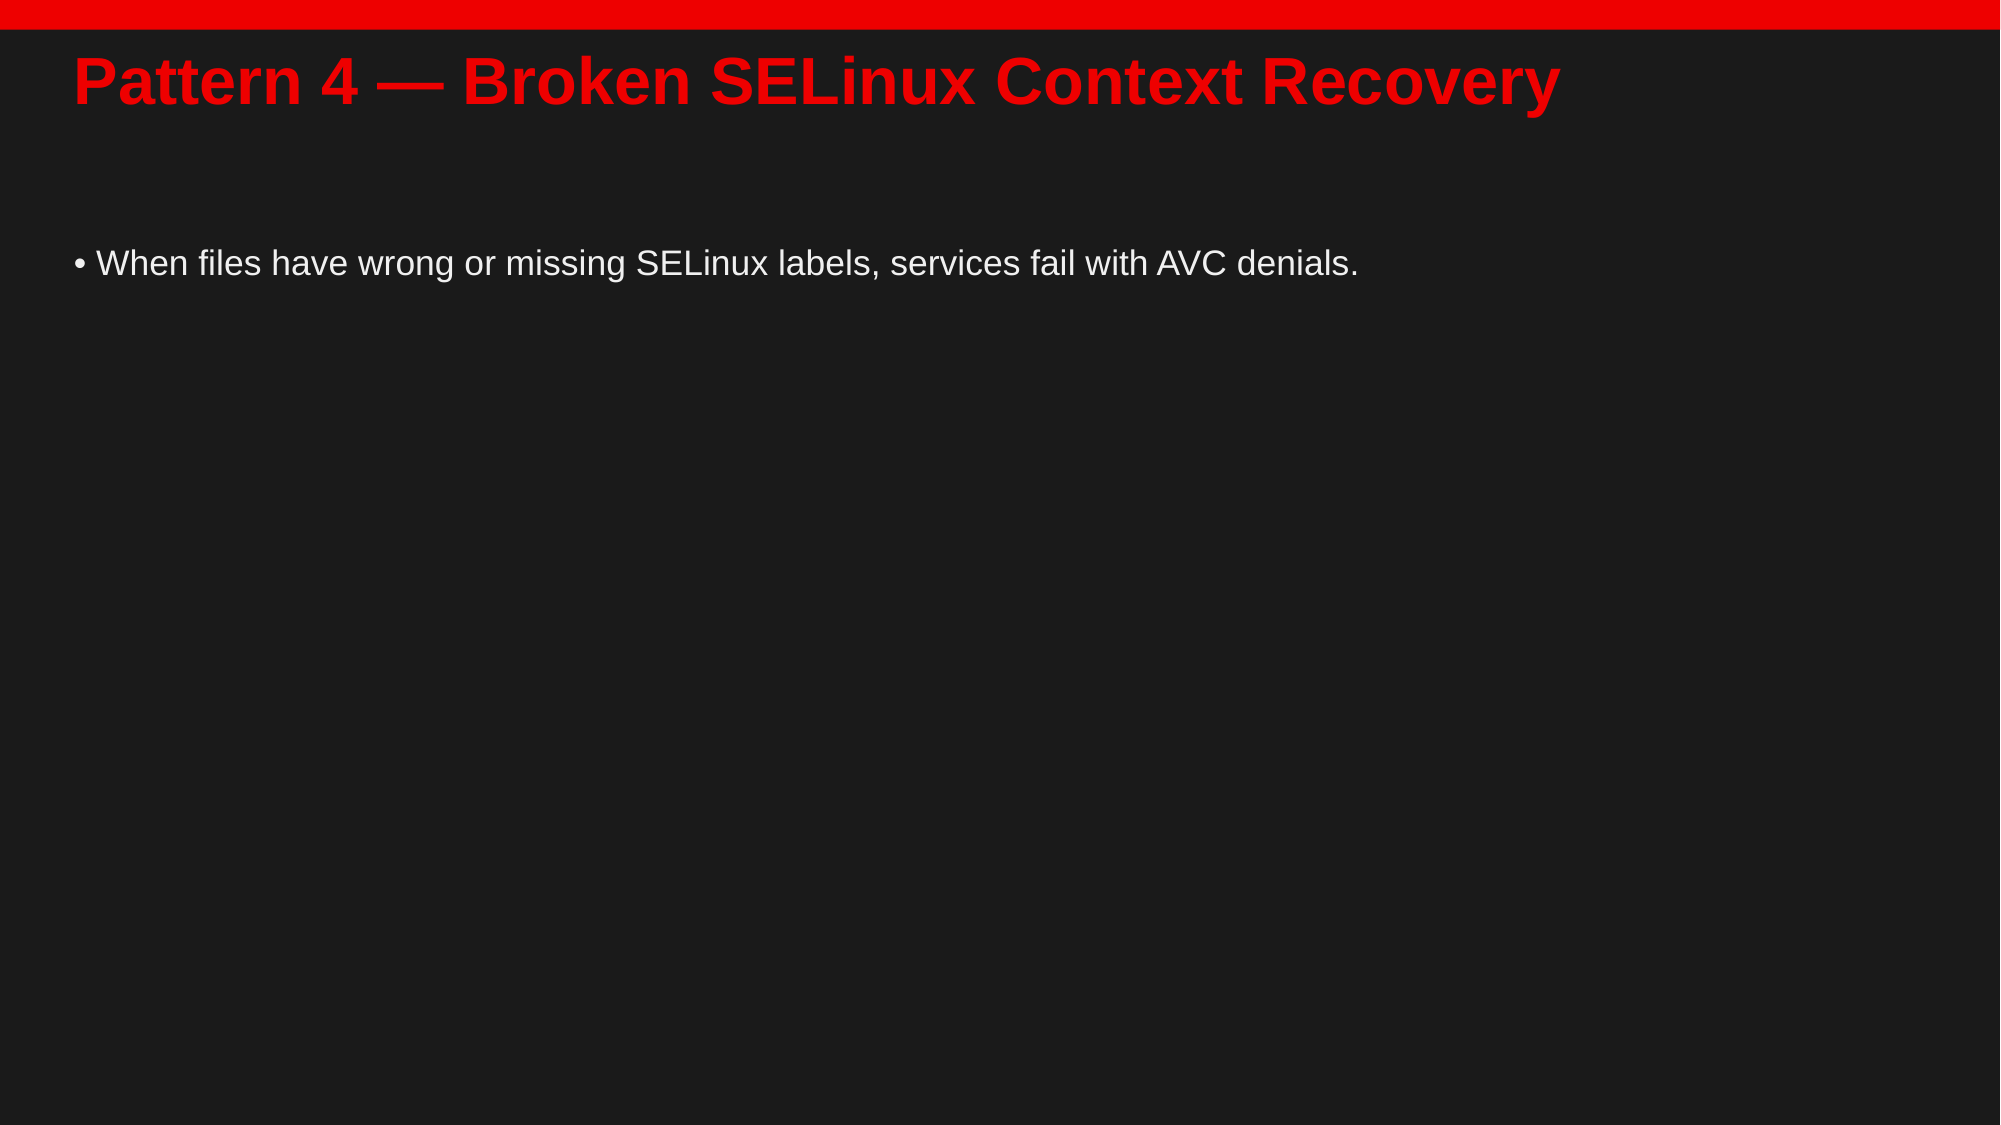

Pattern 4 — Broken SELinux Context Recovery
• When files have wrong or missing SELinux labels, services fail with AVC denials.